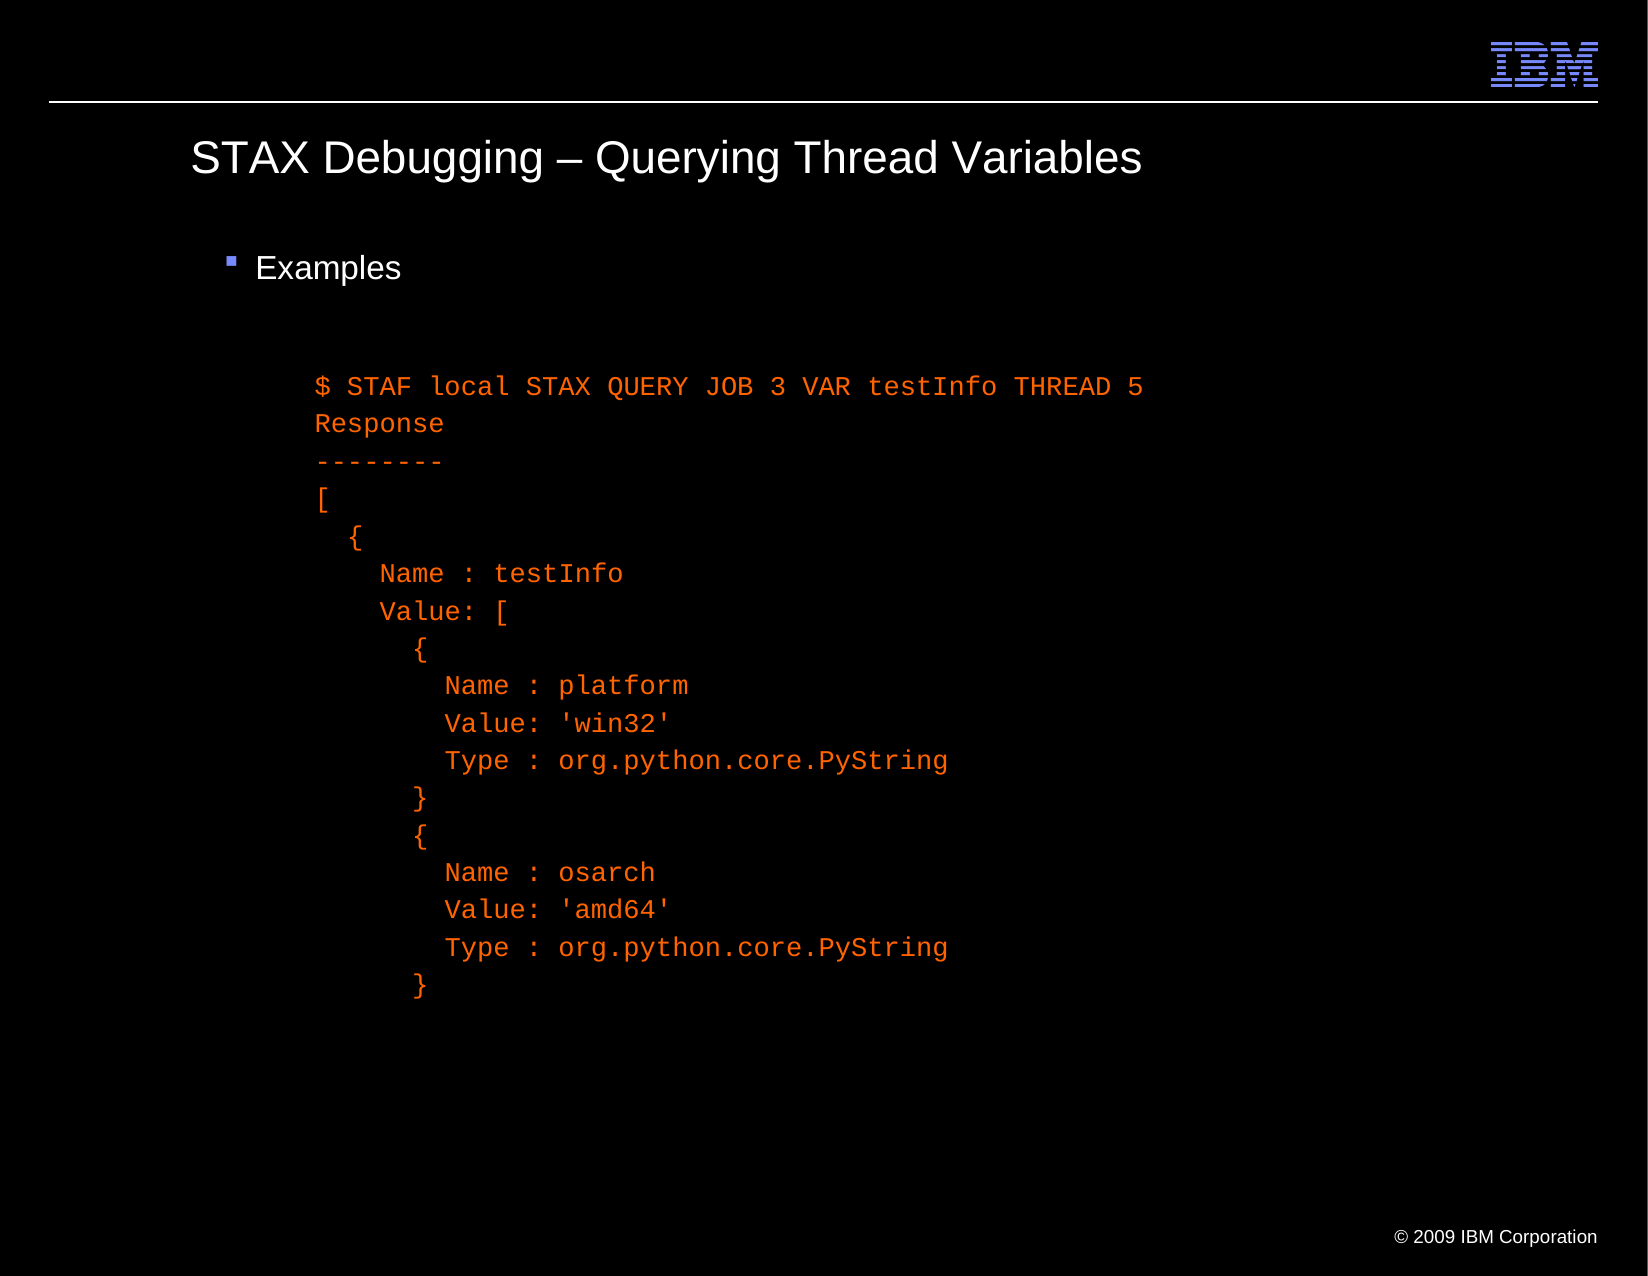

STAX Debugging – Querying Thread Variables
# Examples
 $ STAF local STAX QUERY JOB 3 VAR testInfo THREAD 5
 Response
 --------
 [
 {
 Name : testInfo
 Value: [
 {
 Name : platform
 Value: 'win32'
 Type : org.python.core.PyString
 }
 {
 Name : osarch
 Value: 'amd64'
 Type : org.python.core.PyString
 }